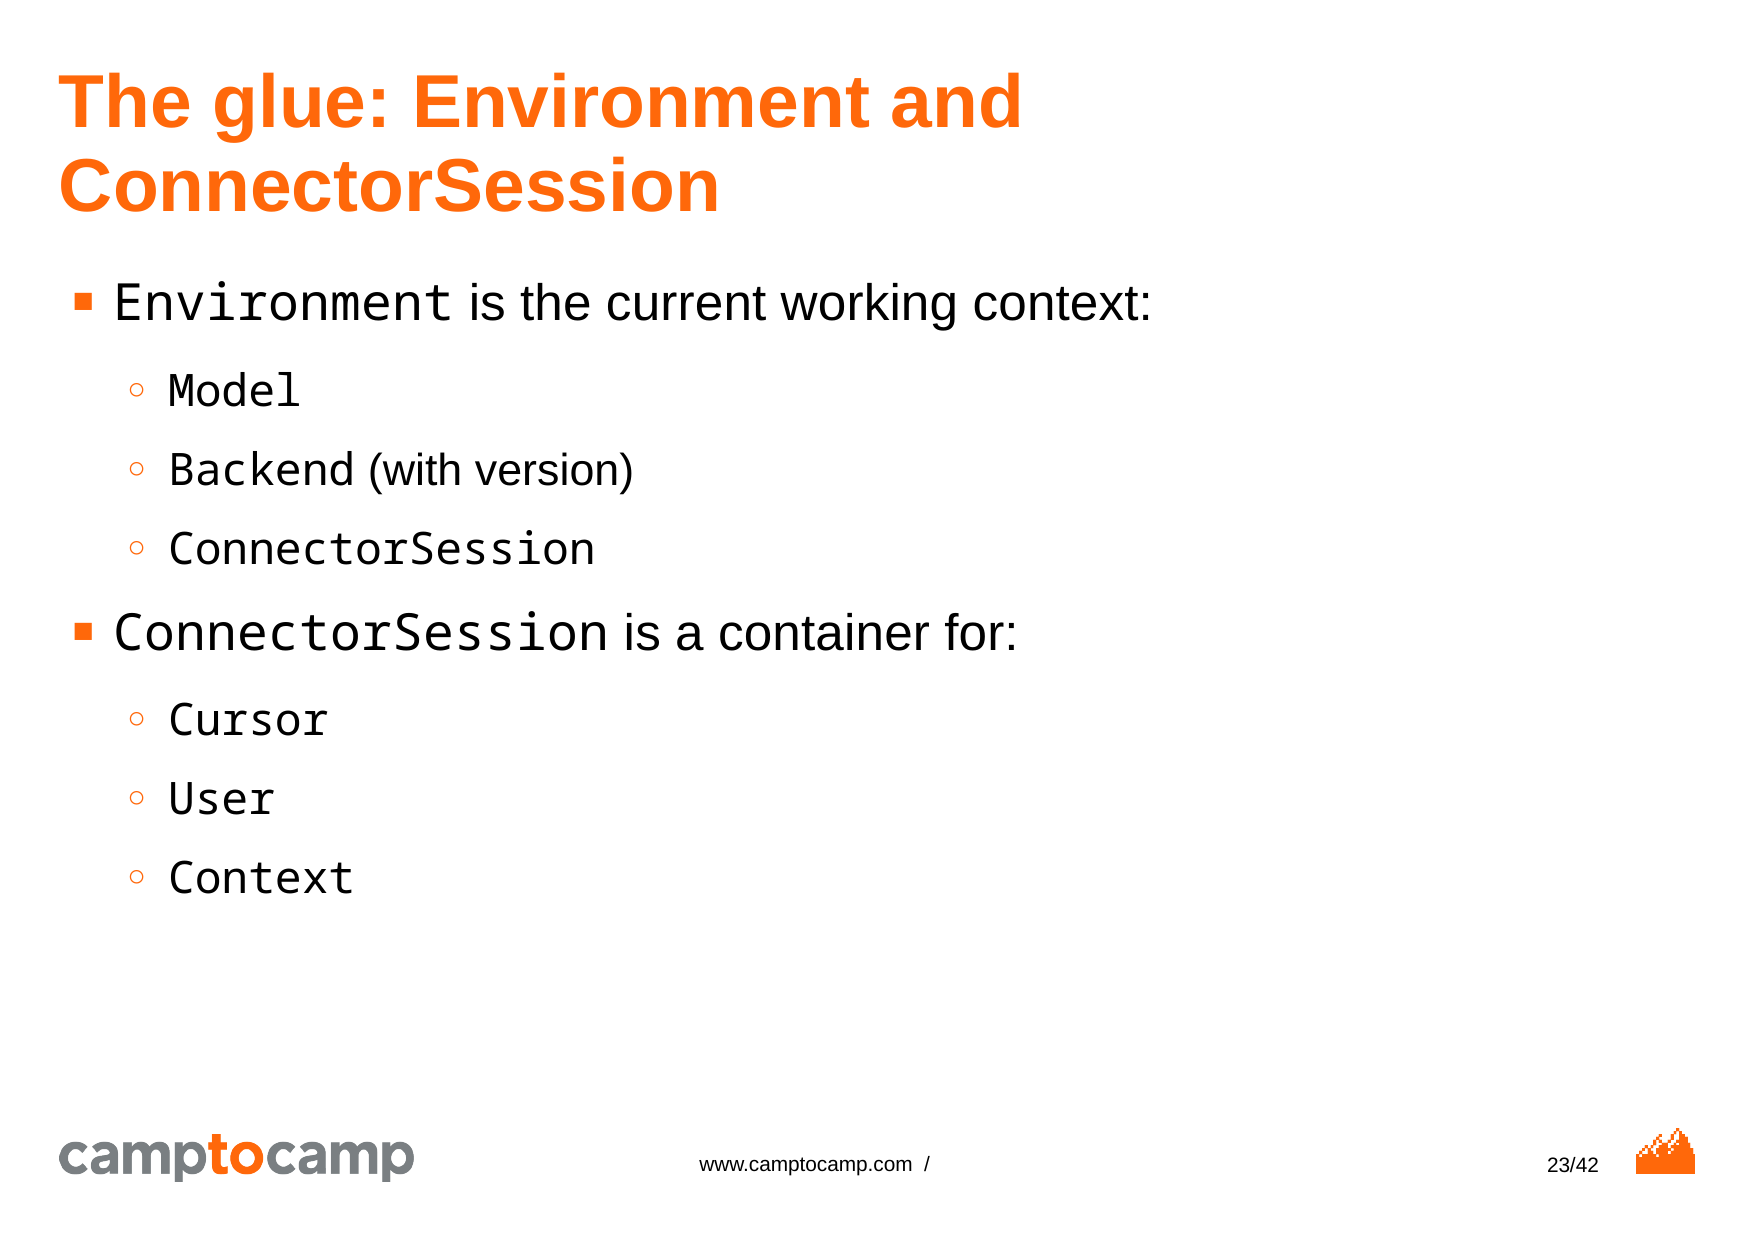

# The glue: Environment and ConnectorSession
Environment is the current working context:
Model
Backend (with version)
ConnectorSession
ConnectorSession is a container for:
Cursor
User
Context